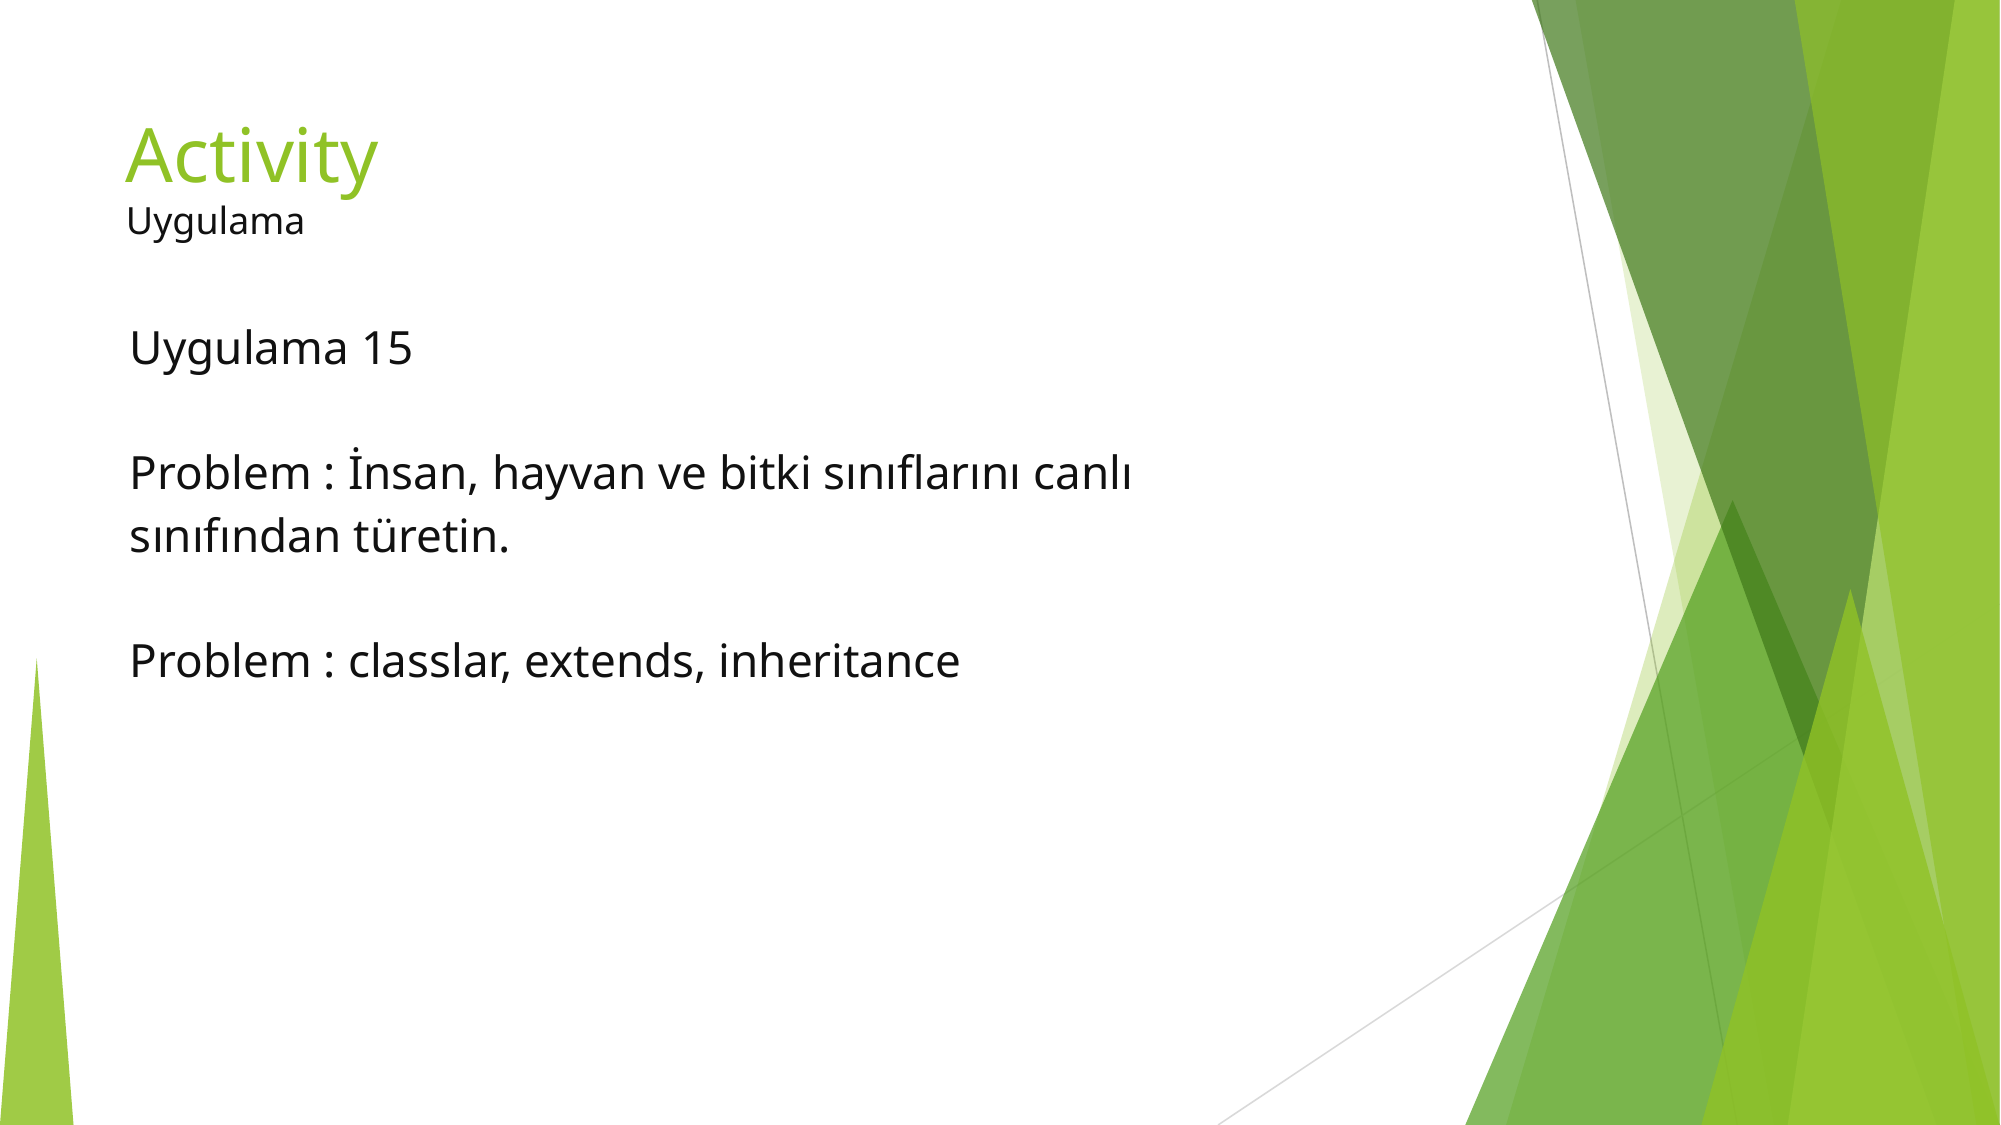

# Activity Uygulama
Uygulama 15
Problem : İnsan, hayvan ve bitki sınıflarını canlı sınıfından türetin.
Problem : classlar, extends, inheritance